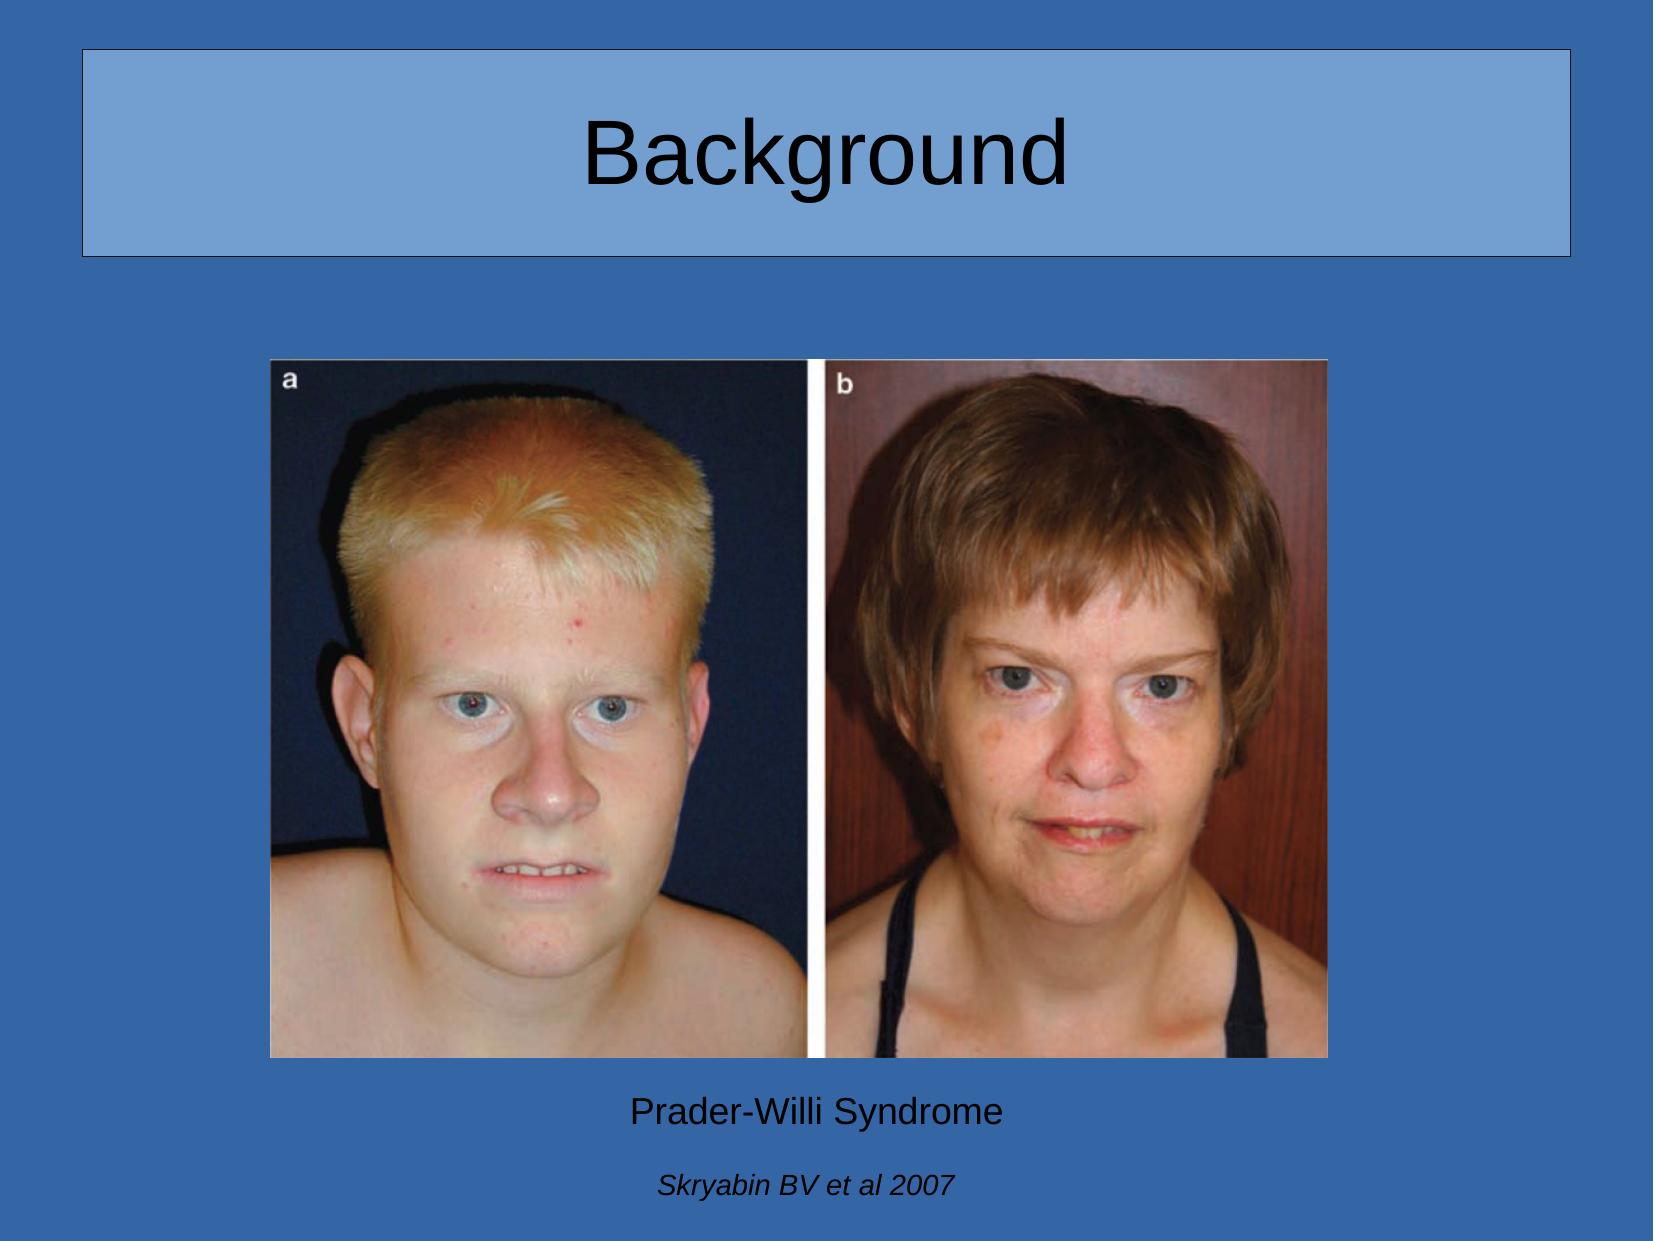

# Background
Prader-Willi Syndrome
Skryabin BV et al 2007